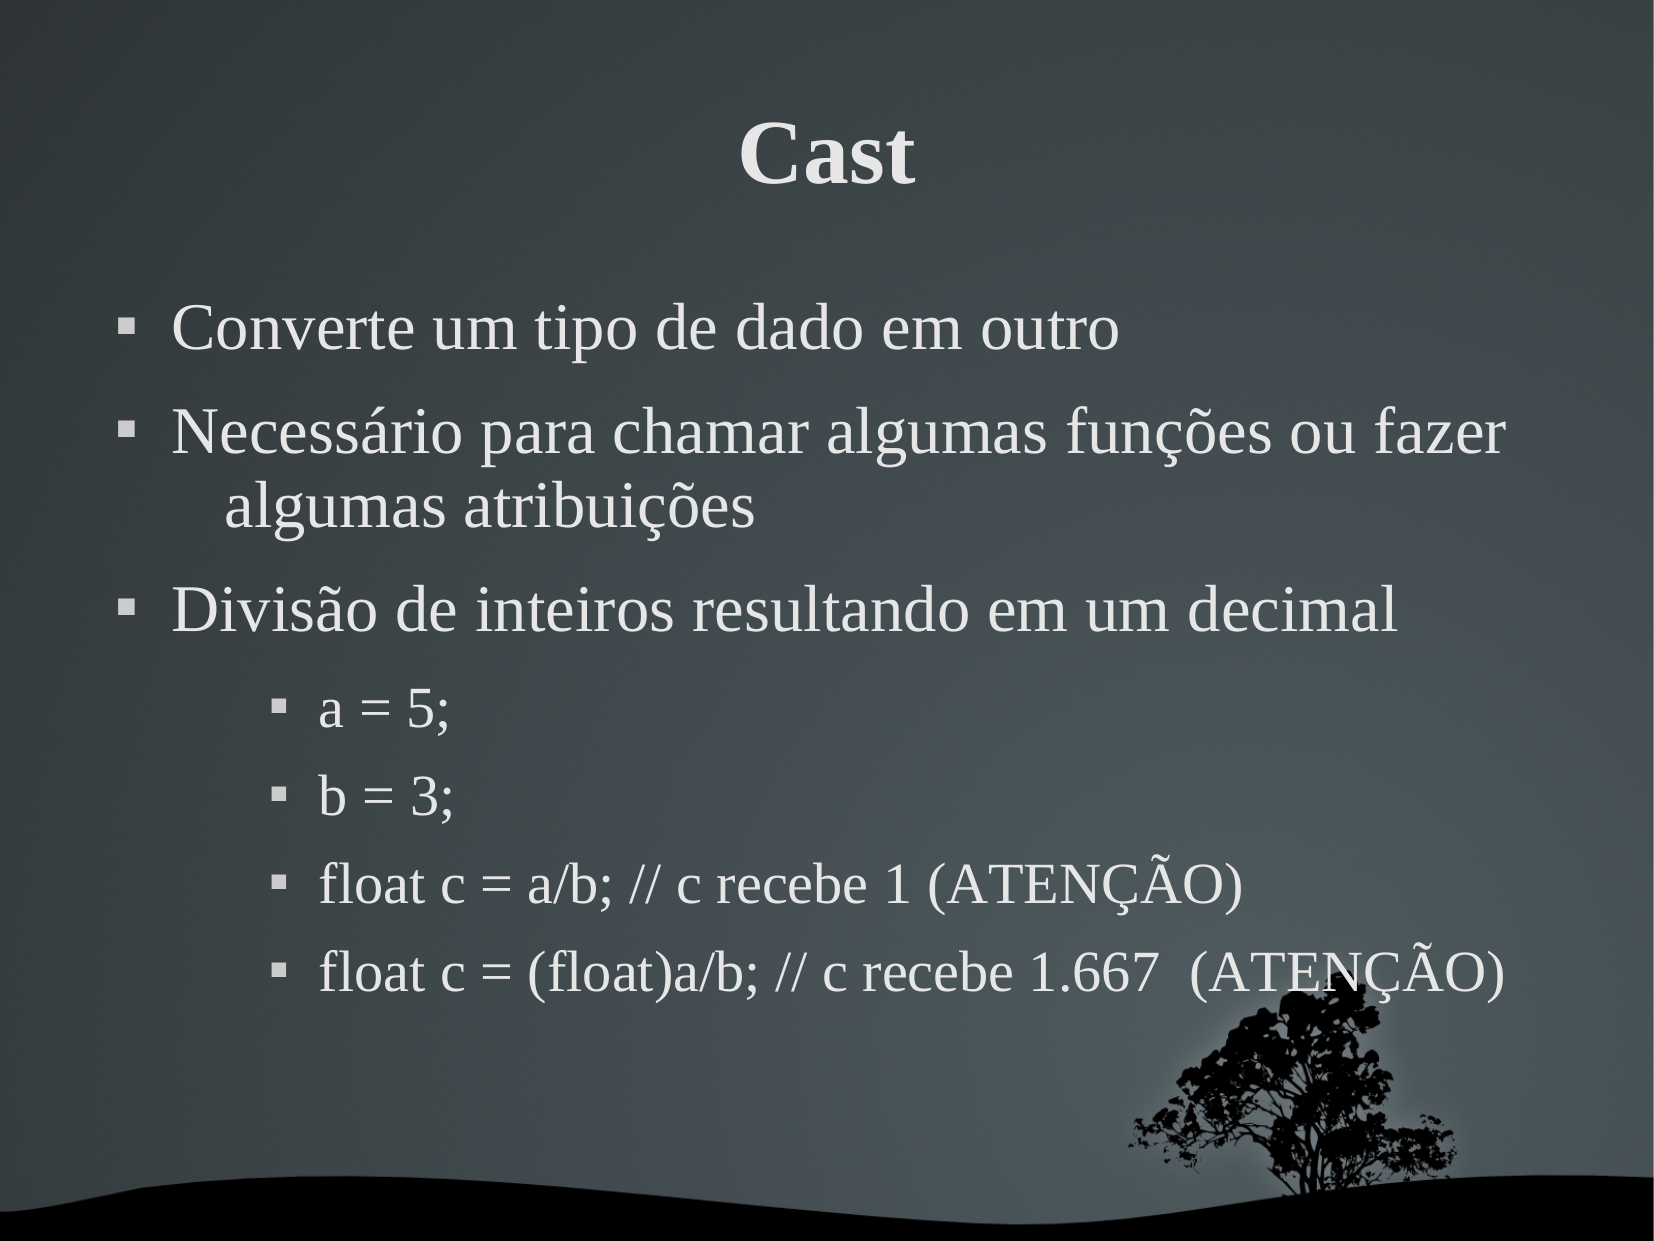

# Cast
Converte um tipo de dado em outro
Necessário para chamar algumas funções ou fazer algumas atribuições
Divisão de inteiros resultando em um decimal
a = 5;
b = 3;
float c = a/b; // c recebe 1 (ATENÇÃO)
float c = (float)a/b; // c recebe 1.667 (ATENÇÃO)